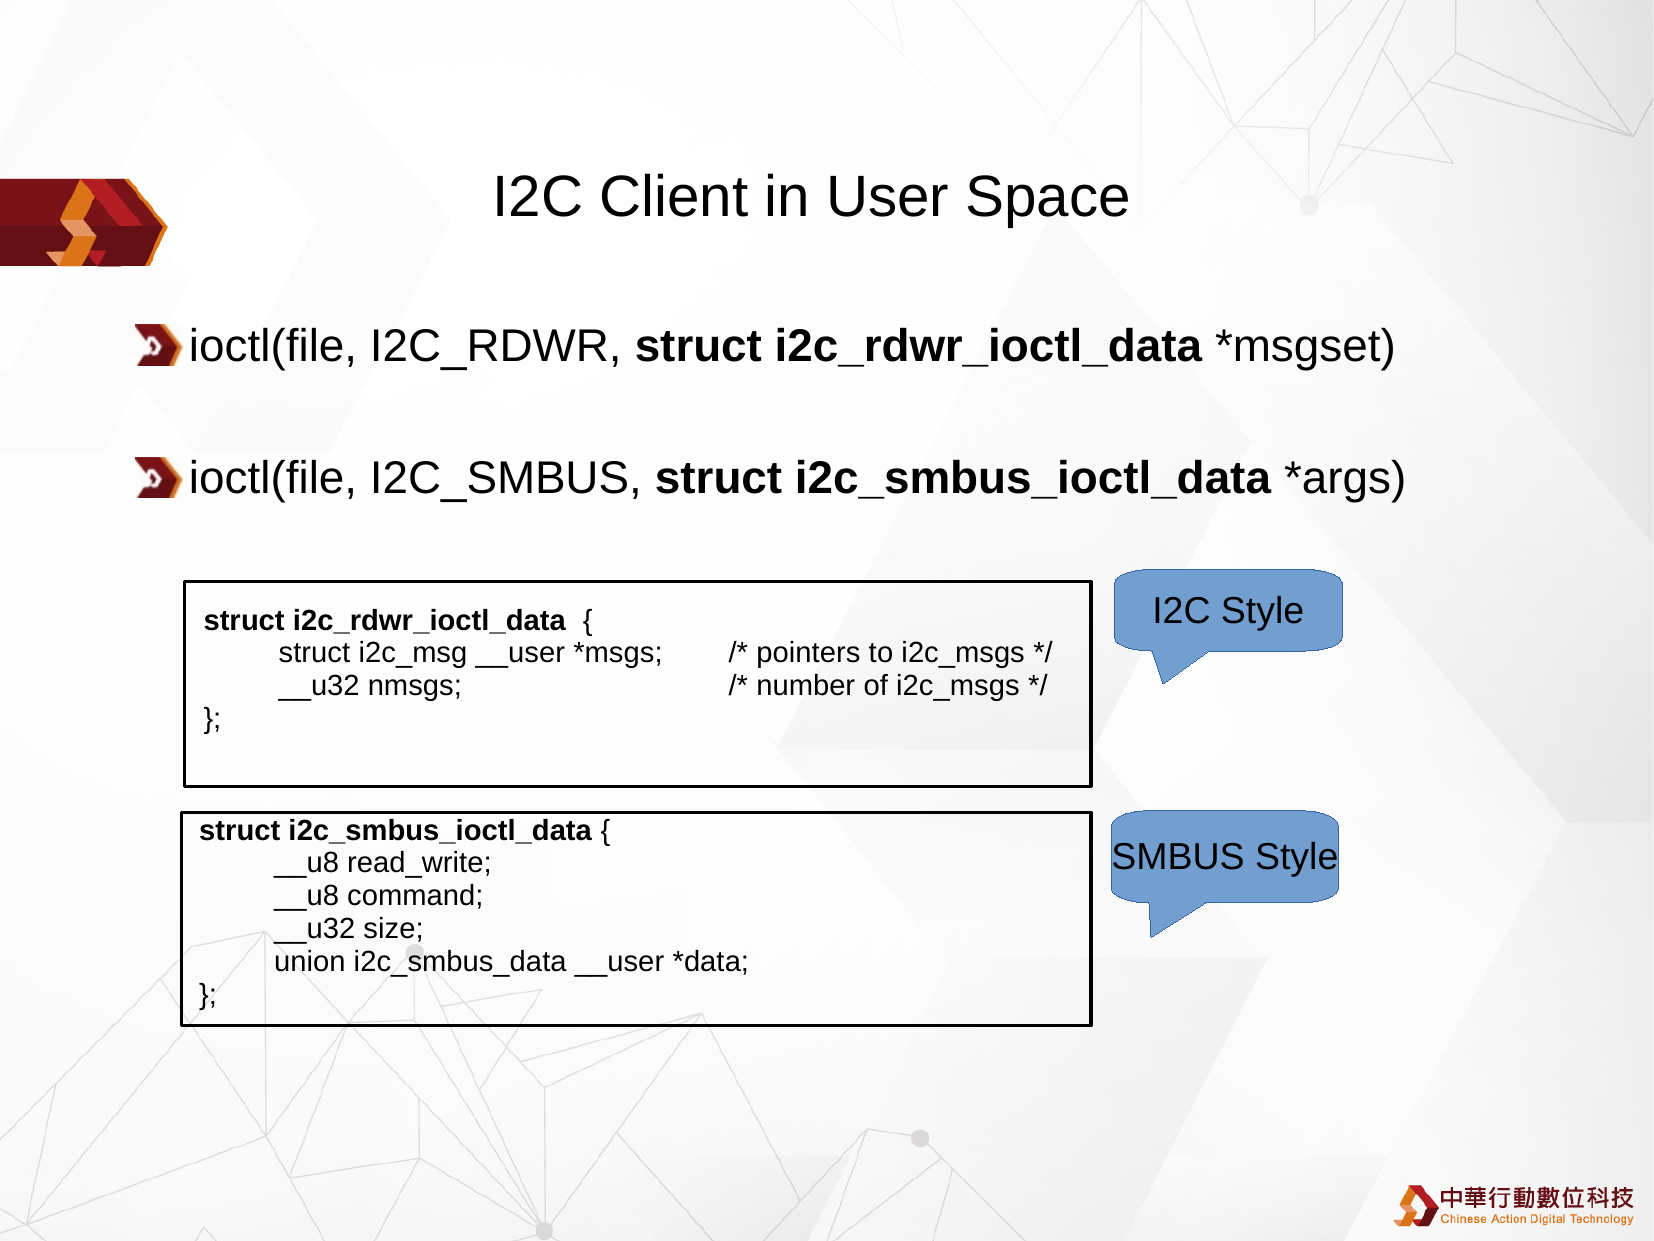

# I2C Client in User Space
ioctl(file, I2C_RDWR, struct i2c_rdwr_ioctl_data *msgset)
ioctl(file, I2C_SMBUS, struct i2c_smbus_ioctl_data *args)
I2C Style
struct i2c_rdwr_ioctl_data {
	struct i2c_msg __user *msgs;	/* pointers to i2c_msgs */
	__u32 nmsgs;		 	/* number of i2c_msgs */
};
struct i2c_smbus_ioctl_data {
	__u8 read_write;
	__u8 command;
	__u32 size;
	union i2c_smbus_data __user *data;
};
SMBUS Style